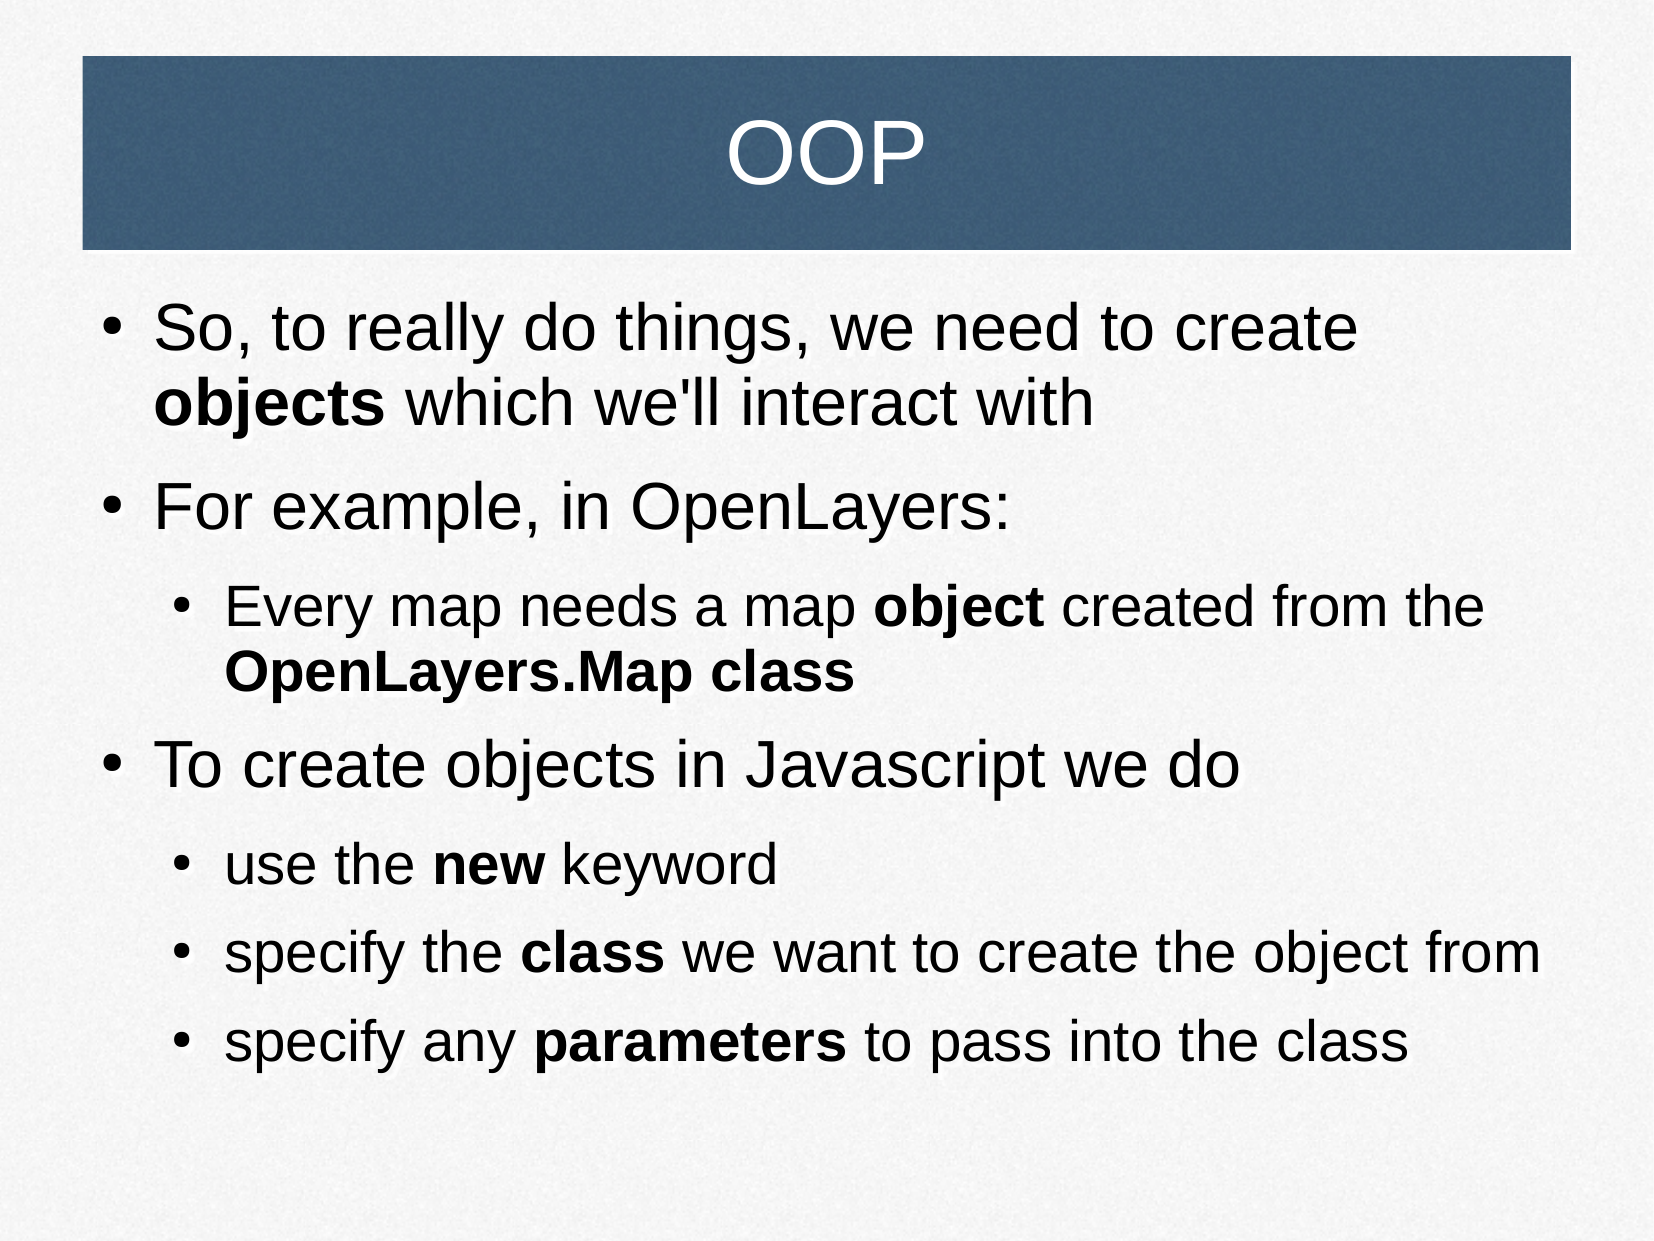

# OOP
So, to really do things, we need to create objects which we'll interact with
For example, in OpenLayers:
Every map needs a map object created from the OpenLayers.Map class
To create objects in Javascript we do
use the new keyword
specify the class we want to create the object from
specify any parameters to pass into the class